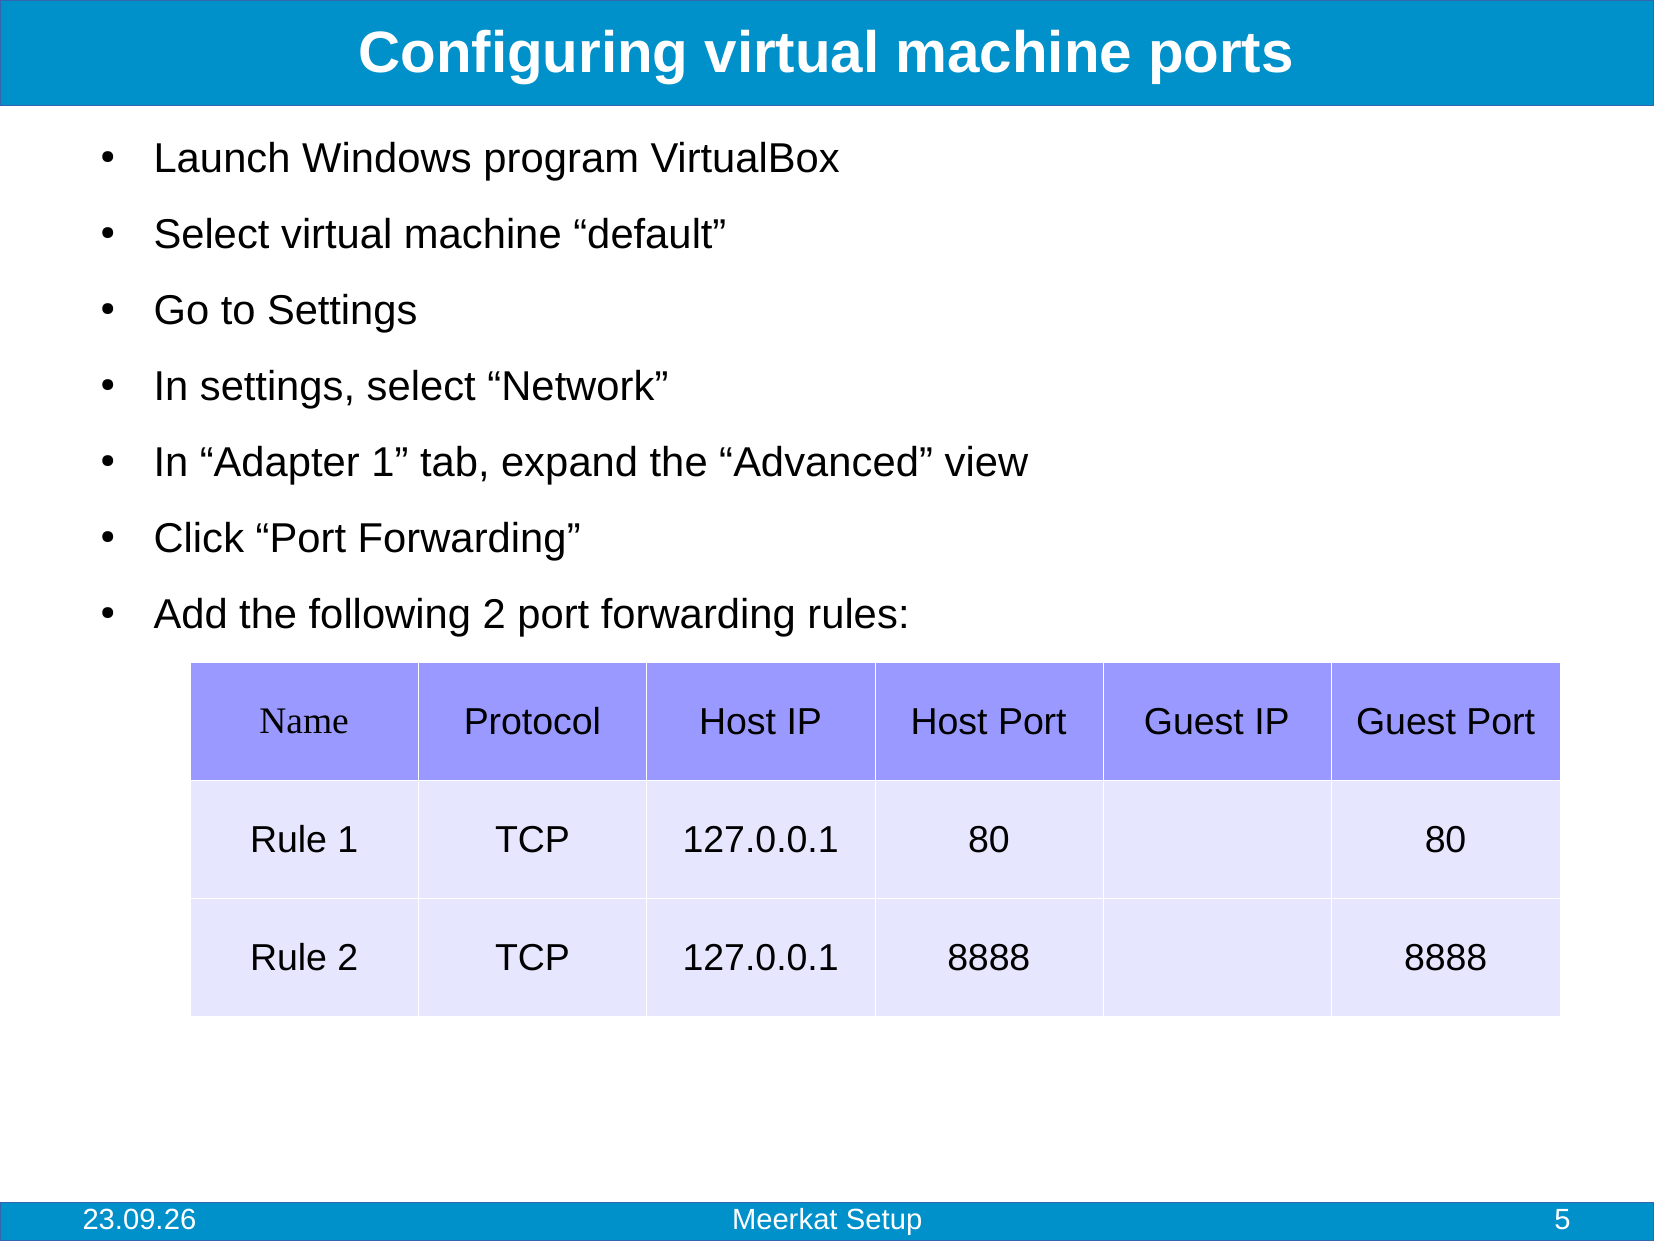

# Configuring virtual machine ports
Launch Windows program VirtualBox
Select virtual machine “default”
Go to Settings
In settings, select “Network”
In “Adapter 1” tab, expand the “Advanced” view
Click “Port Forwarding”
Add the following 2 port forwarding rules:
| Name | Protocol | Host IP | Host Port | Guest IP | Guest Port |
| --- | --- | --- | --- | --- | --- |
| Rule 1 | TCP | 127.0.0.1 | 80 | | 80 |
| Rule 2 | TCP | 127.0.0.1 | 8888 | | 8888 |
Meerkat Setup
5